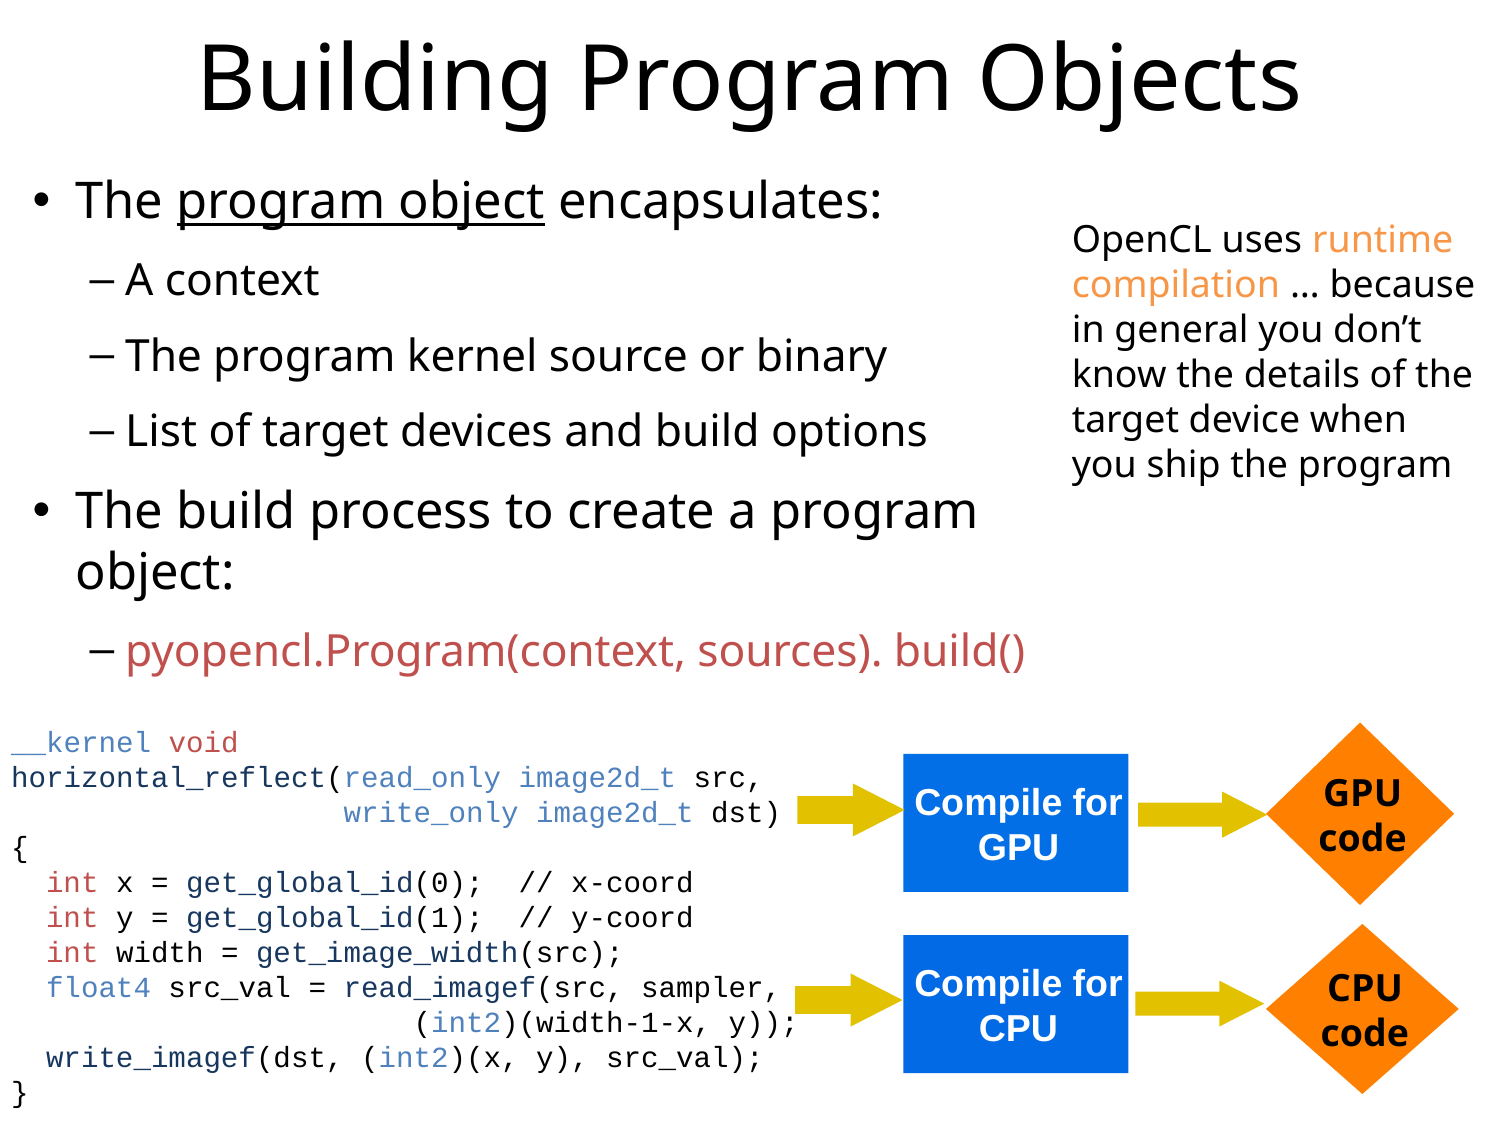

# Building Program Objects
The program object encapsulates:
A context
The program kernel source or binary
List of target devices and build options
The build process to create a program object:
pyopencl.Program(context, sources). build()
OpenCL uses runtime compilation … because in general you don’t know the details of the target device when you ship the program
GPU
code
__kernel void
horizontal_reflect(read_only image2d_t src,
 write_only image2d_t dst)
{
 int x = get_global_id(0); // x-coord
 int y = get_global_id(1); // y-coord
 int width = get_image_width(src);
 float4 src_val = read_imagef(src, sampler,
 (int2)(width-1-x, y));
 write_imagef(dst, (int2)(x, y), src_val);
}
Compile for GPU
Compile for CPU
CPU
code